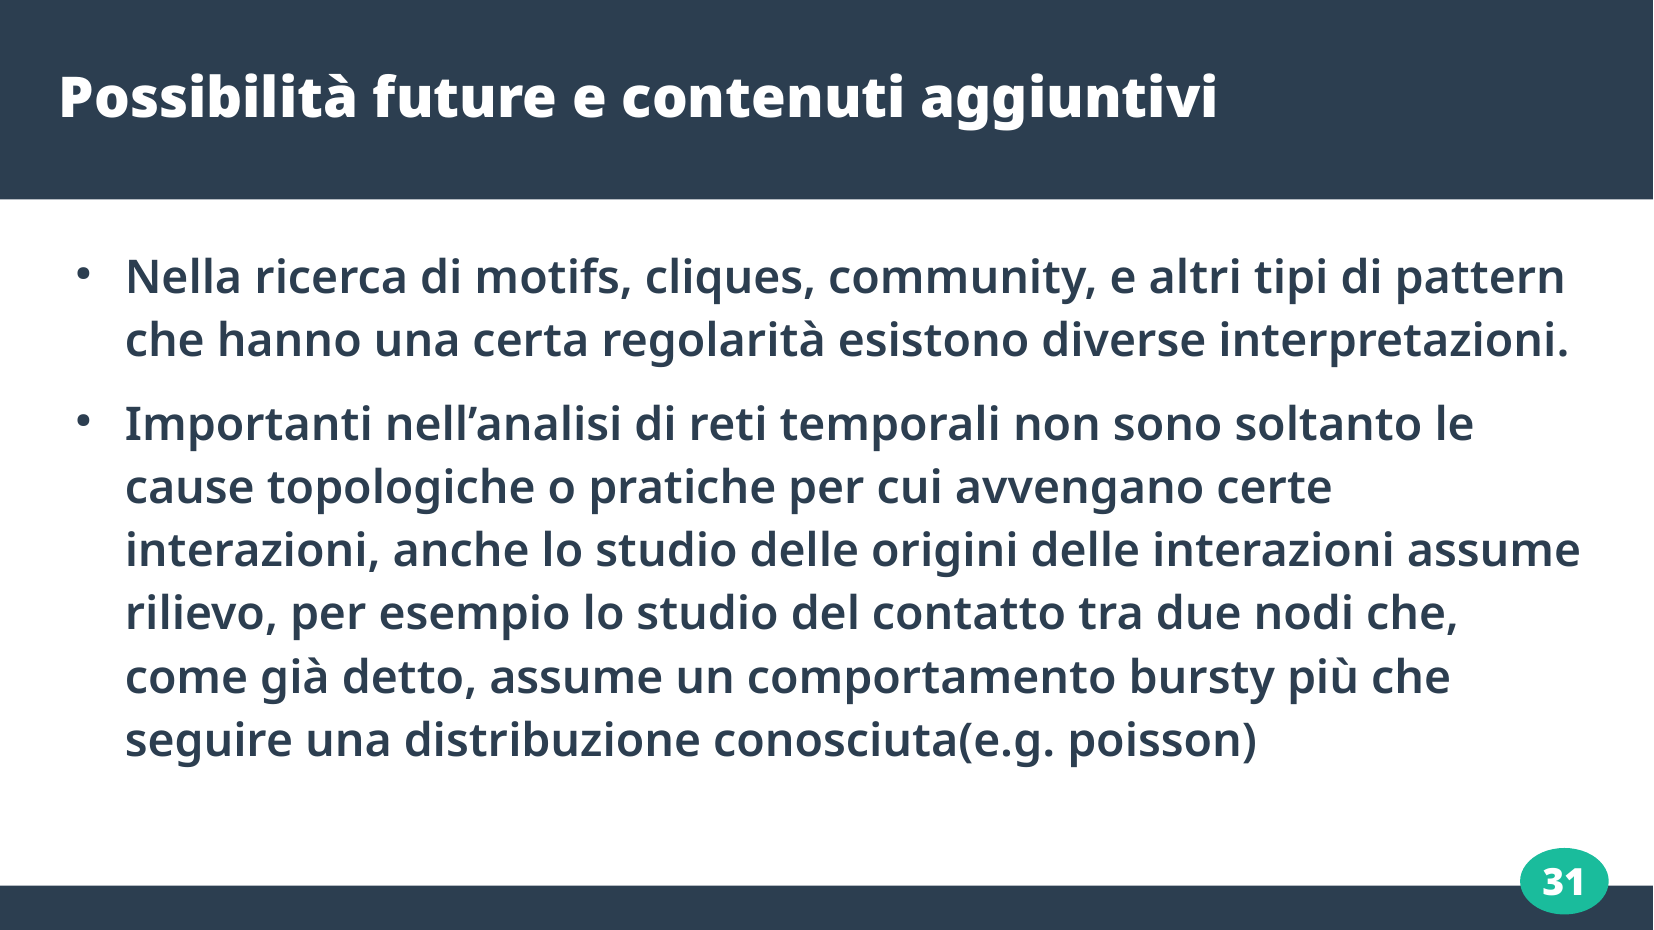

# Possibilità future e contenuti aggiuntivi
Nella ricerca di motifs, cliques, community, e altri tipi di pattern che hanno una certa regolarità esistono diverse interpretazioni.
Importanti nell’analisi di reti temporali non sono soltanto le cause topologiche o pratiche per cui avvengano certe interazioni, anche lo studio delle origini delle interazioni assume rilievo, per esempio lo studio del contatto tra due nodi che, come già detto, assume un comportamento bursty più che seguire una distribuzione conosciuta(e.g. poisson)
31